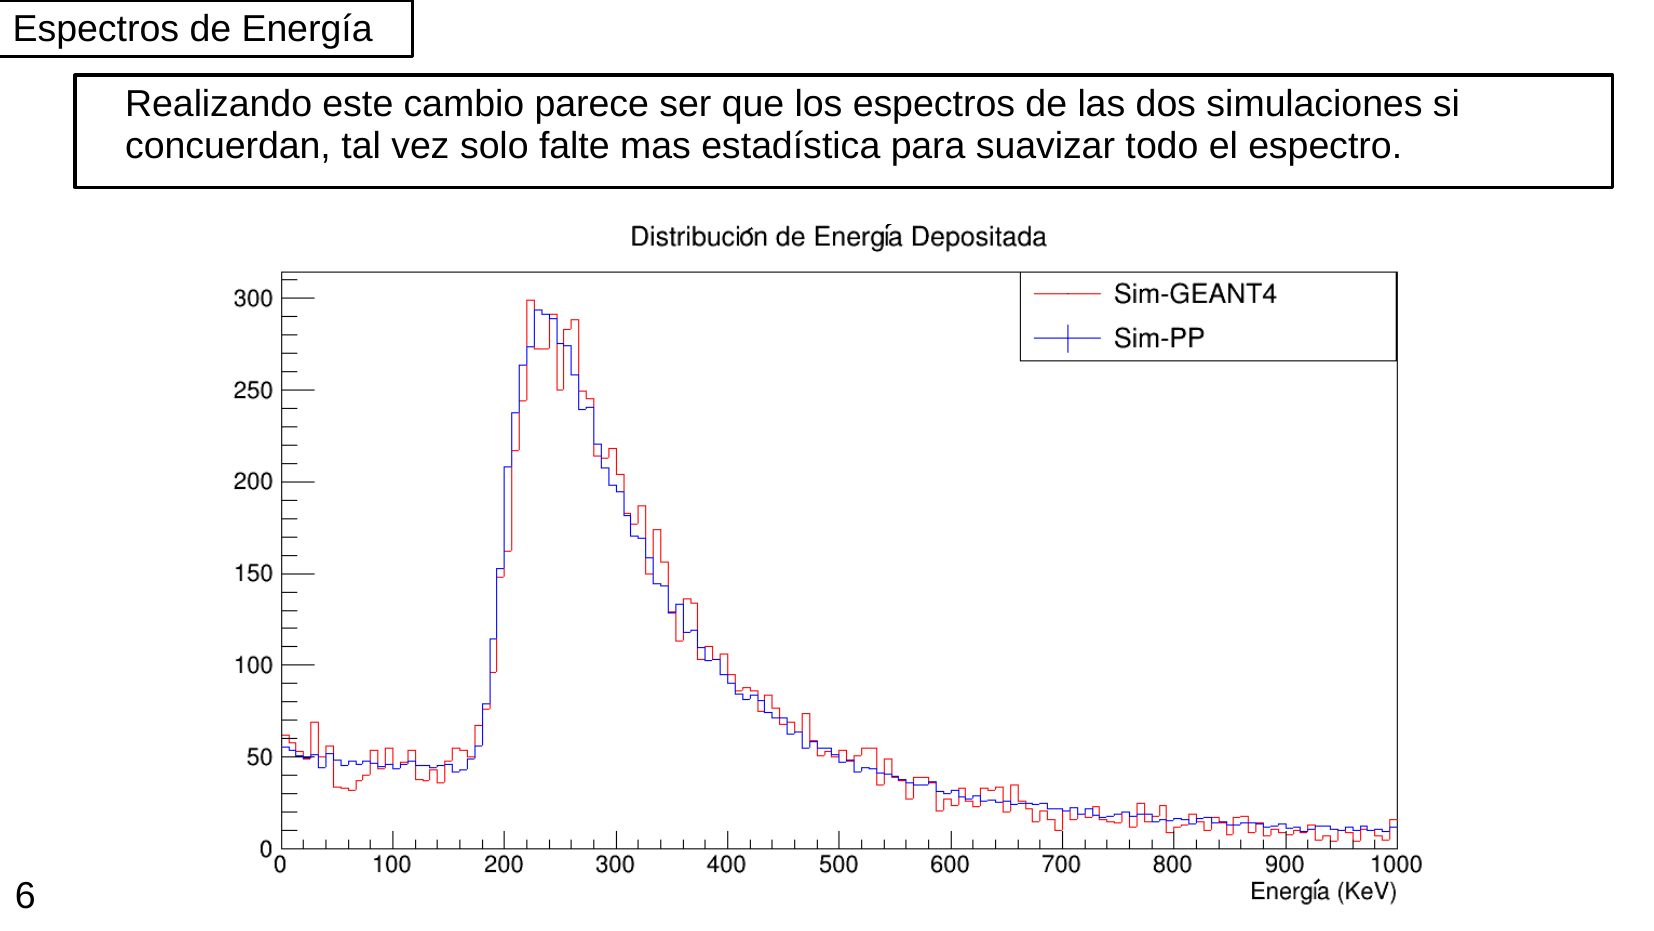

Espectros de Energía
Realizando este cambio parece ser que los espectros de las dos simulaciones si concuerdan, tal vez solo falte mas estadística para suavizar todo el espectro.